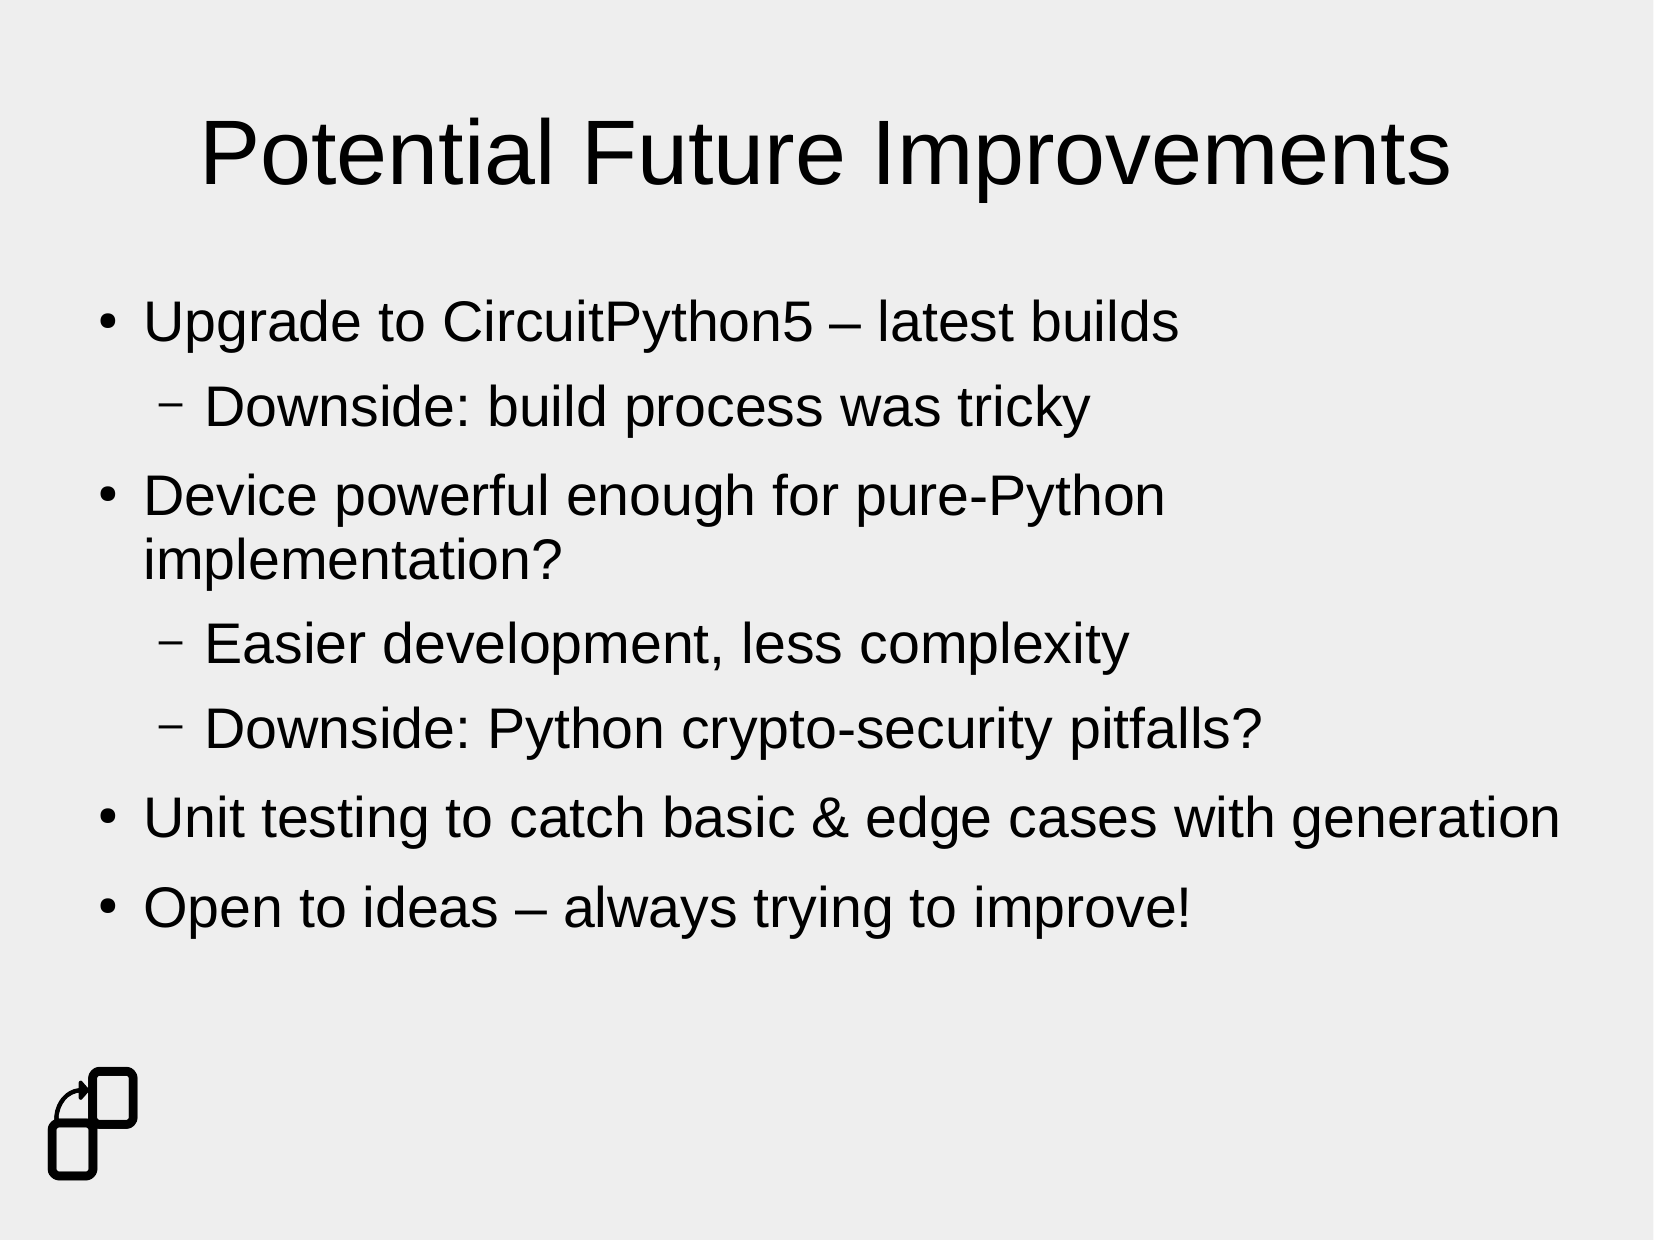

# Potential Future Improvements
Upgrade to CircuitPython5 – latest builds
Downside: build process was tricky
Device powerful enough for pure-Python implementation?
Easier development, less complexity
Downside: Python crypto-security pitfalls?
Unit testing to catch basic & edge cases with generation
Open to ideas – always trying to improve!